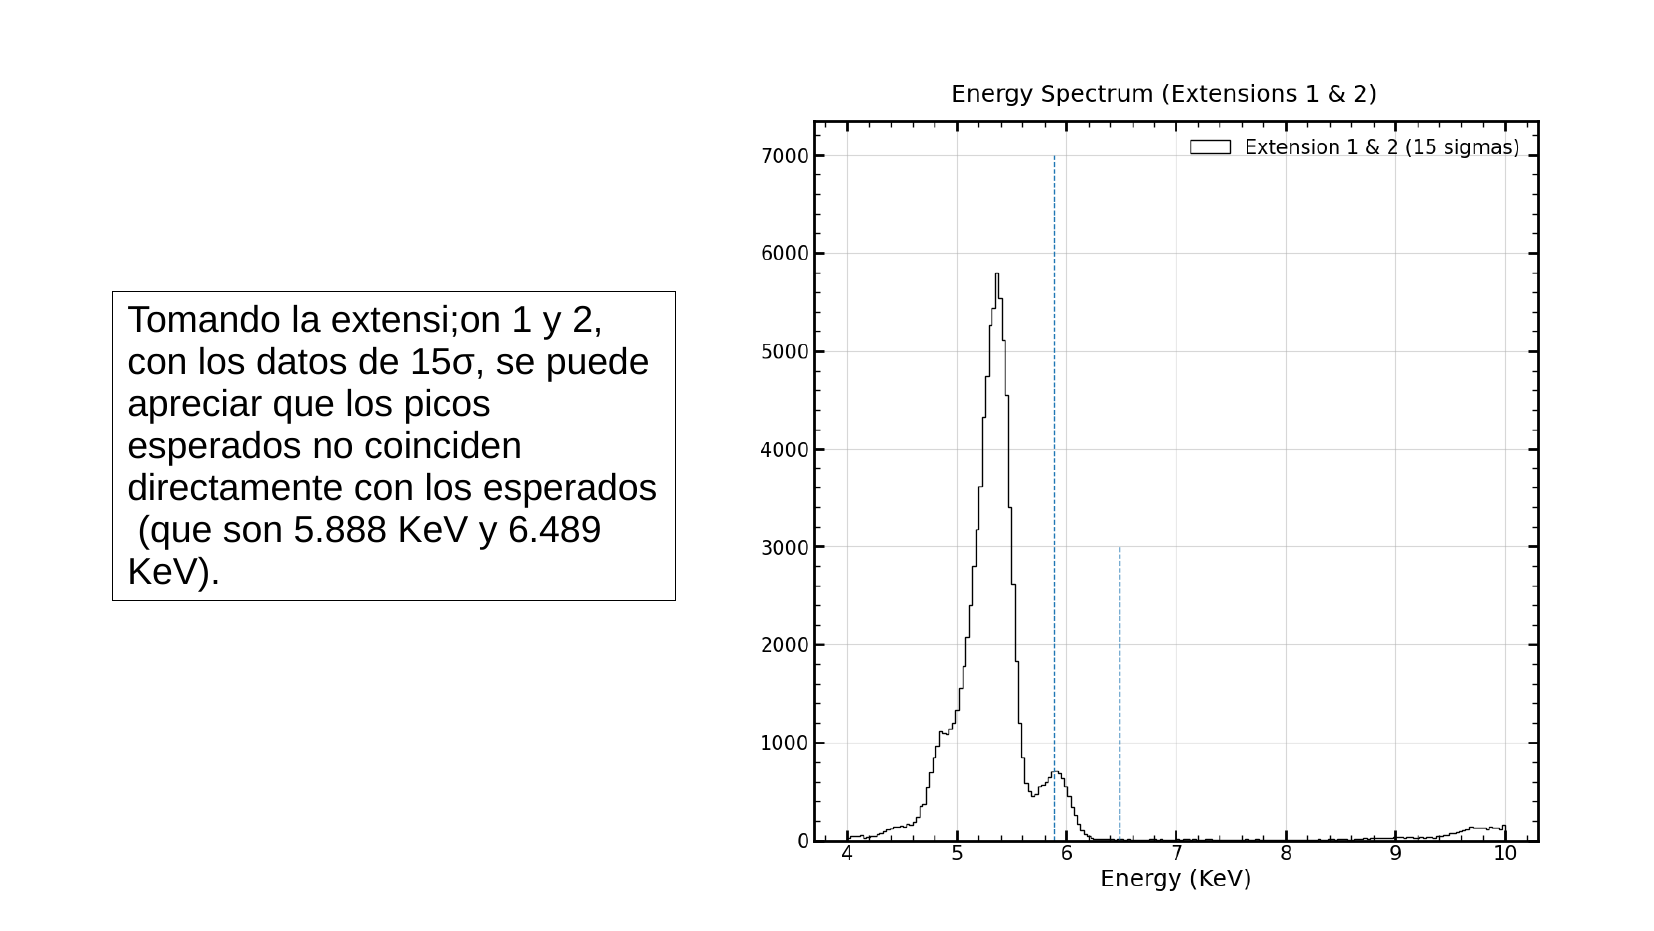

Tomando la extensi;on 1 y 2, con los datos de 15σ, se puede apreciar que los picos esperados no coinciden directamente con los esperados (que son 5.888 KeV y 6.489 KeV).